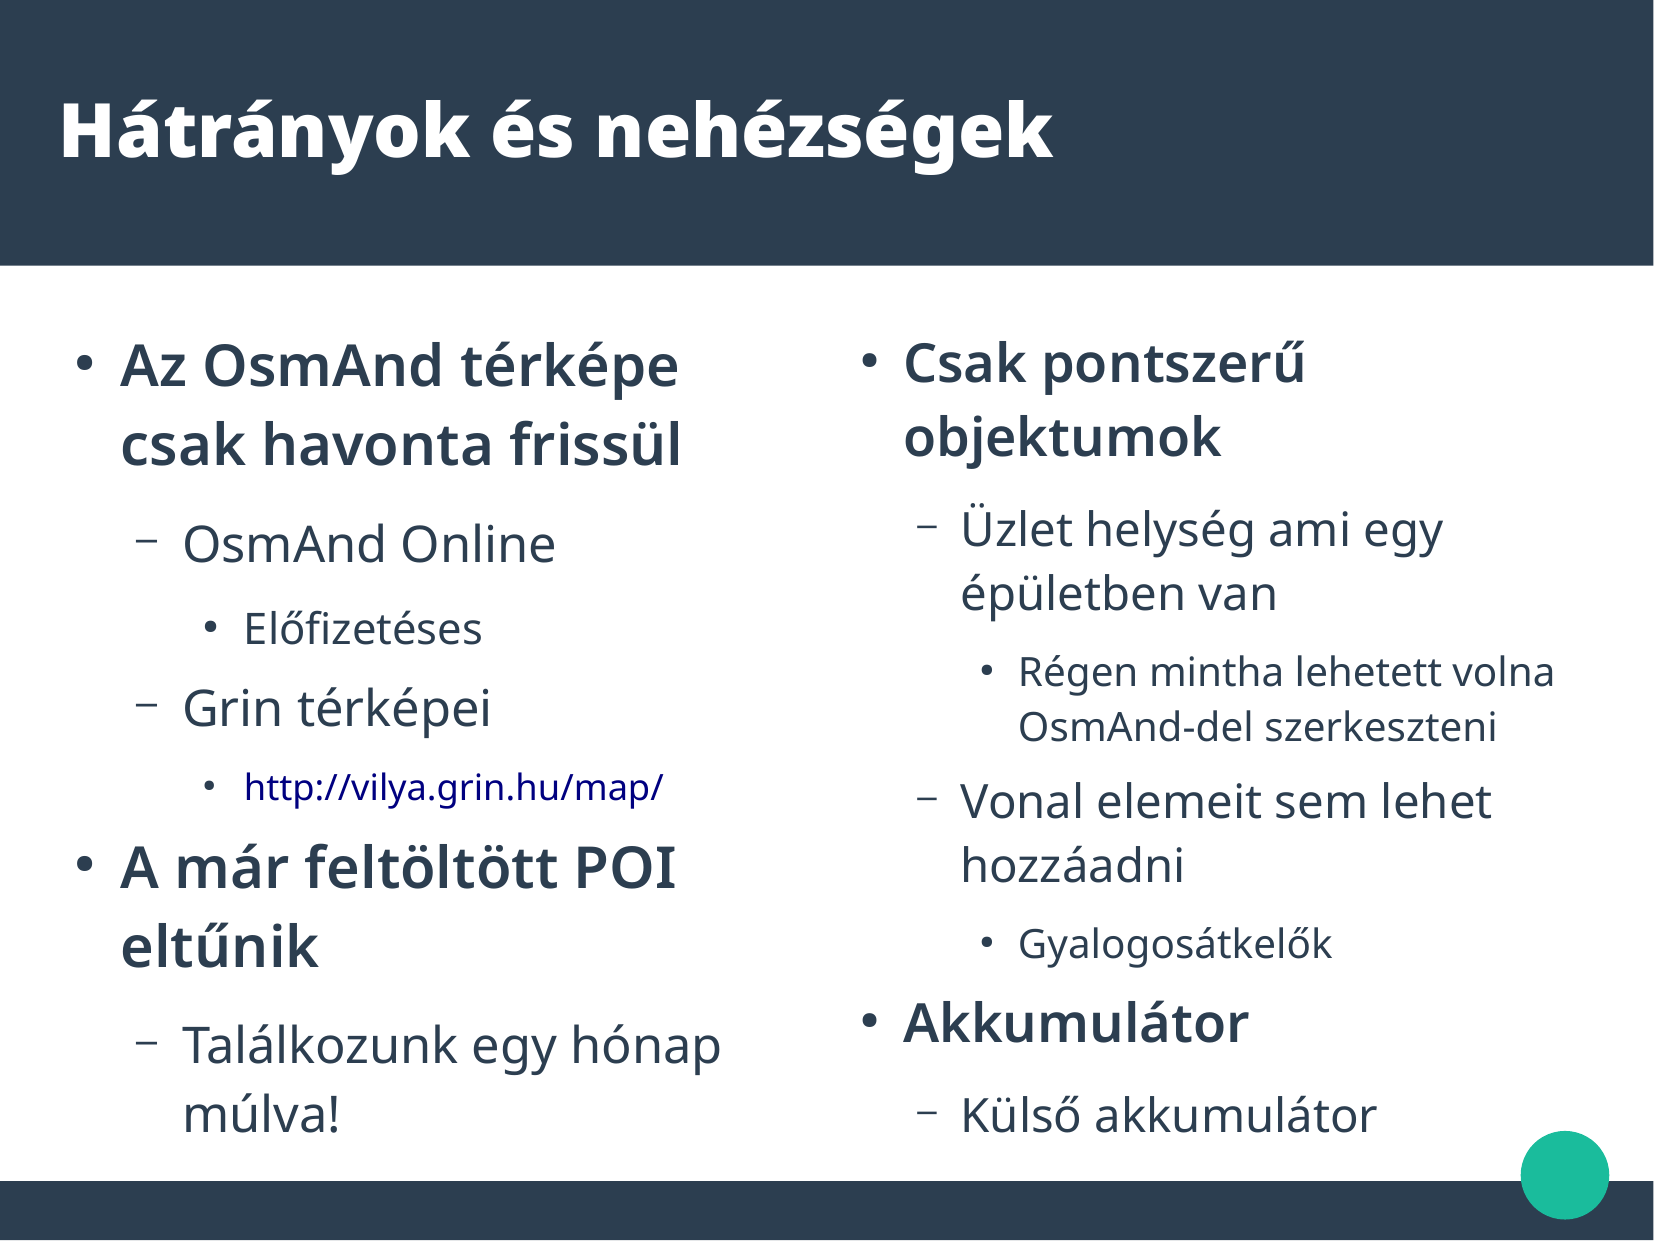

# Hátrányok és nehézségek
Az OsmAnd térképe csak havonta frissül
OsmAnd Online
Előfizetéses
Grin térképei
http://vilya.grin.hu/map/
A már feltöltött POI eltűnik
Találkozunk egy hónap múlva!
Csak pontszerű objektumok
Üzlet helység ami egy épületben van
Régen mintha lehetett volna OsmAnd-del szerkeszteni
Vonal elemeit sem lehet hozzáadni
Gyalogosátkelők
Akkumulátor
Külső akkumulátor